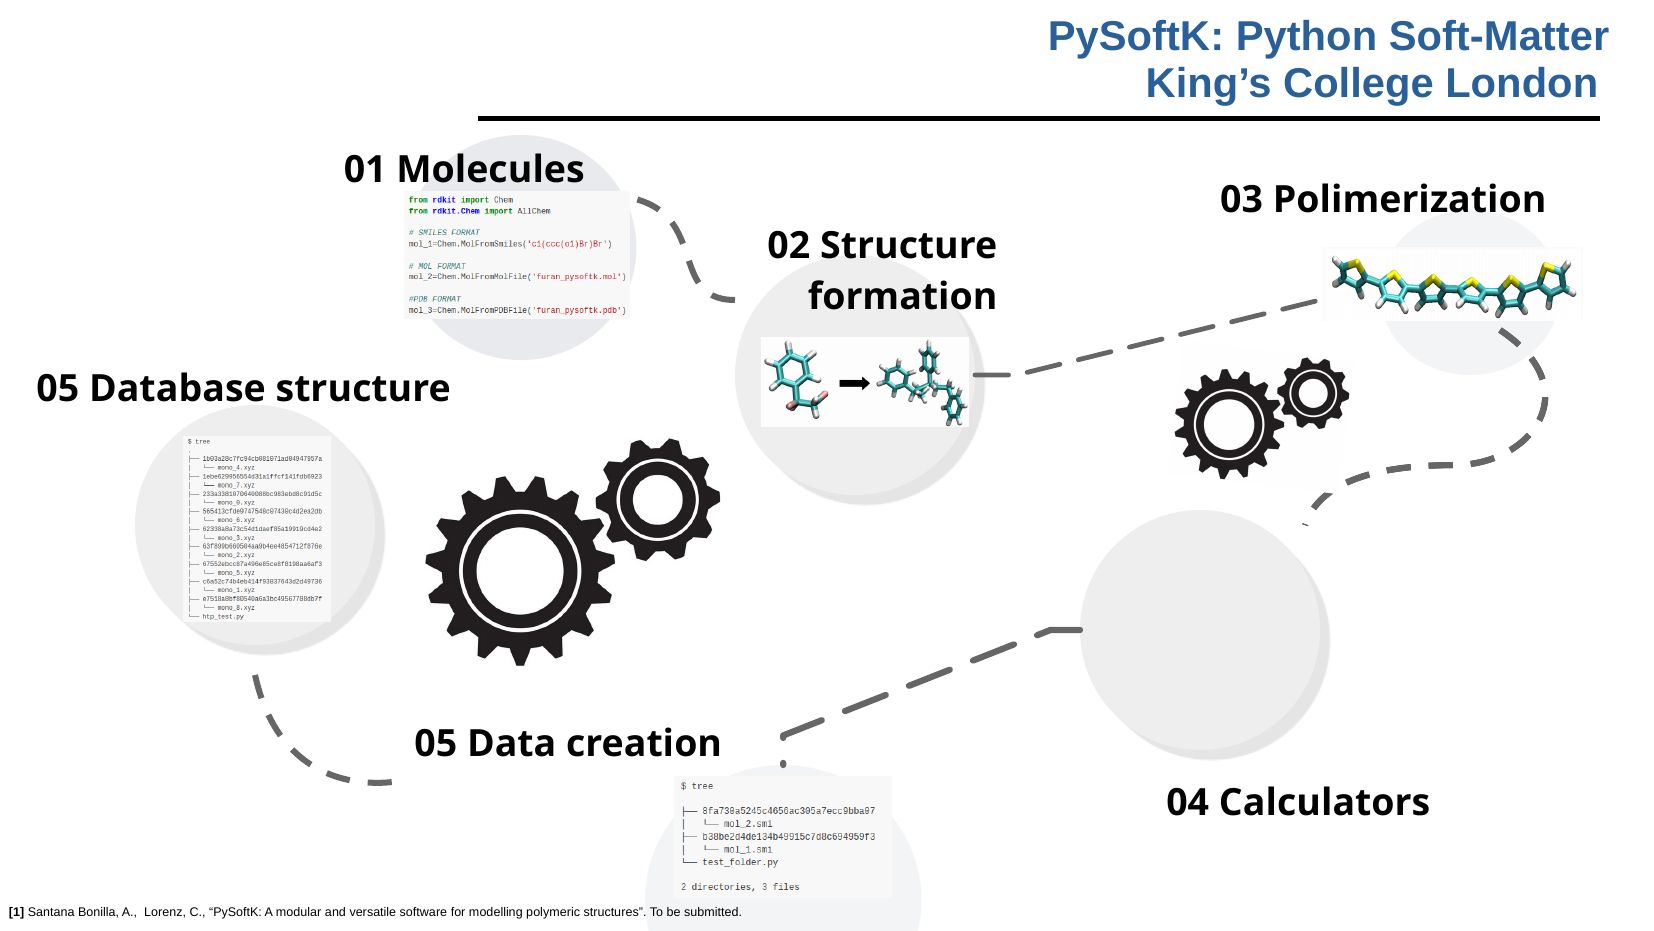

PySoftK: Python Soft-Matter King’s College London
01 Molecules
03 Polimerization
02 Structure formation
05 Database structure
05 Data creation
04 Calculators
[1] Santana Bonilla, A., Lorenz, C., “PySoftK: A modular and versatile software for modelling polymeric structures”. To be submitted.